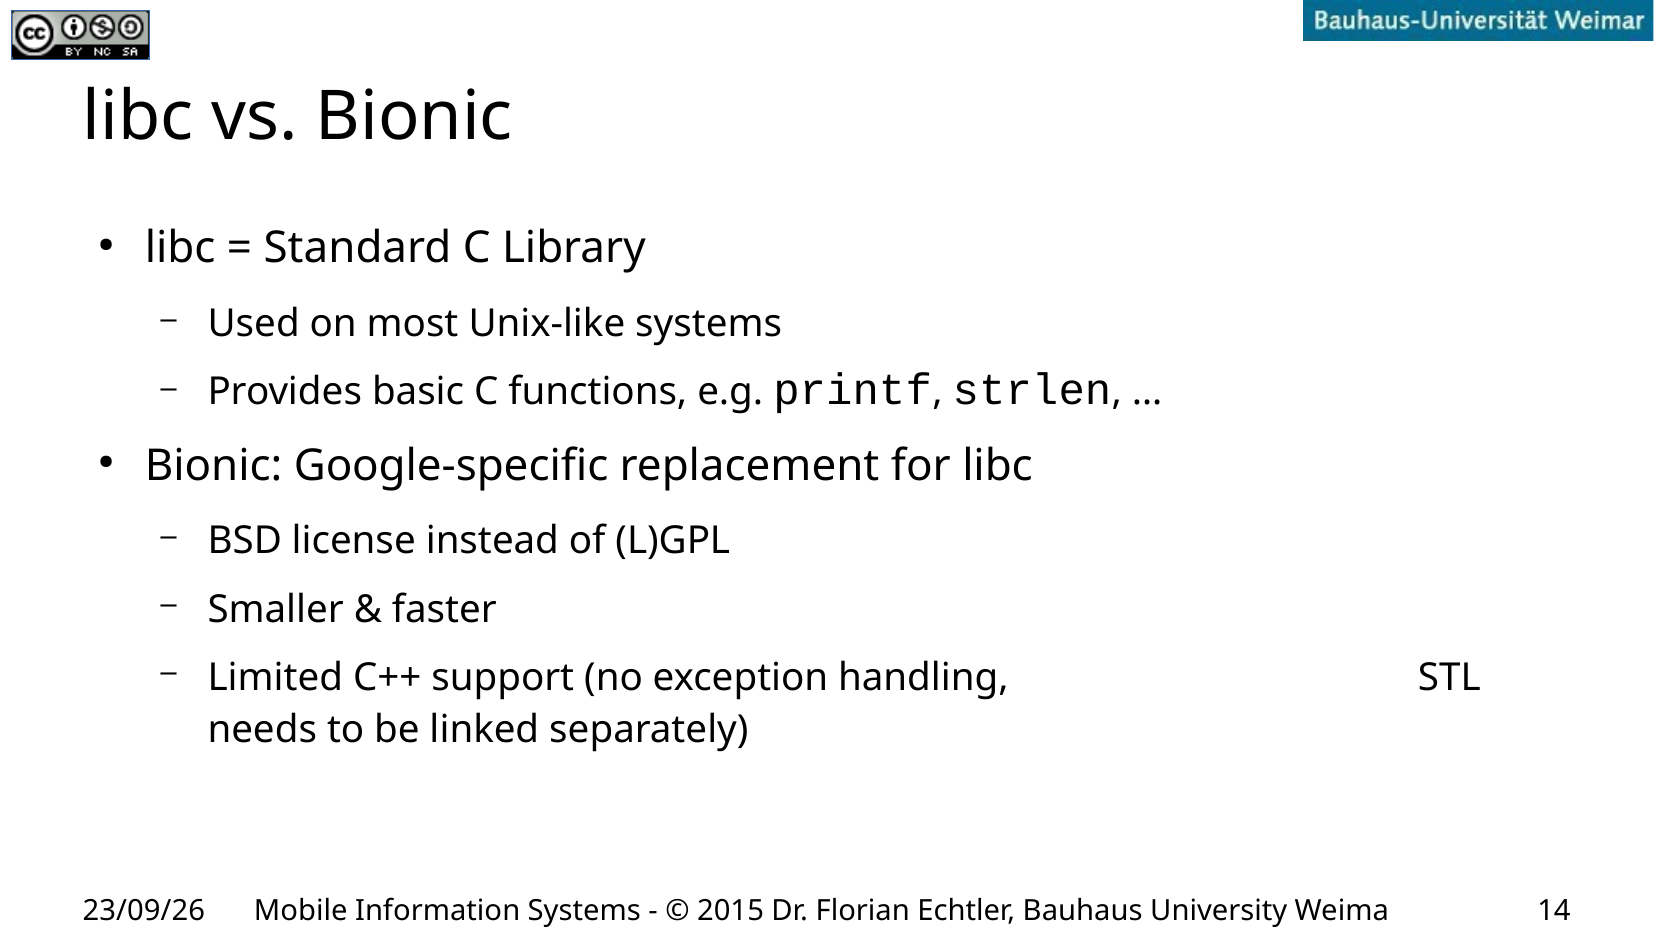

# libc vs. Bionic
libc = Standard C Library
Used on most Unix-like systems
Provides basic C functions, e.g. printf, strlen, …
Bionic: Google-specific replacement for libc
BSD license instead of (L)GPL
Smaller & faster
Limited C++ support (no exception handling, STL needs to be linked separately)
Mobile Information Systems - © 2015 Dr. Florian Echtler, Bauhaus University Weimar
14